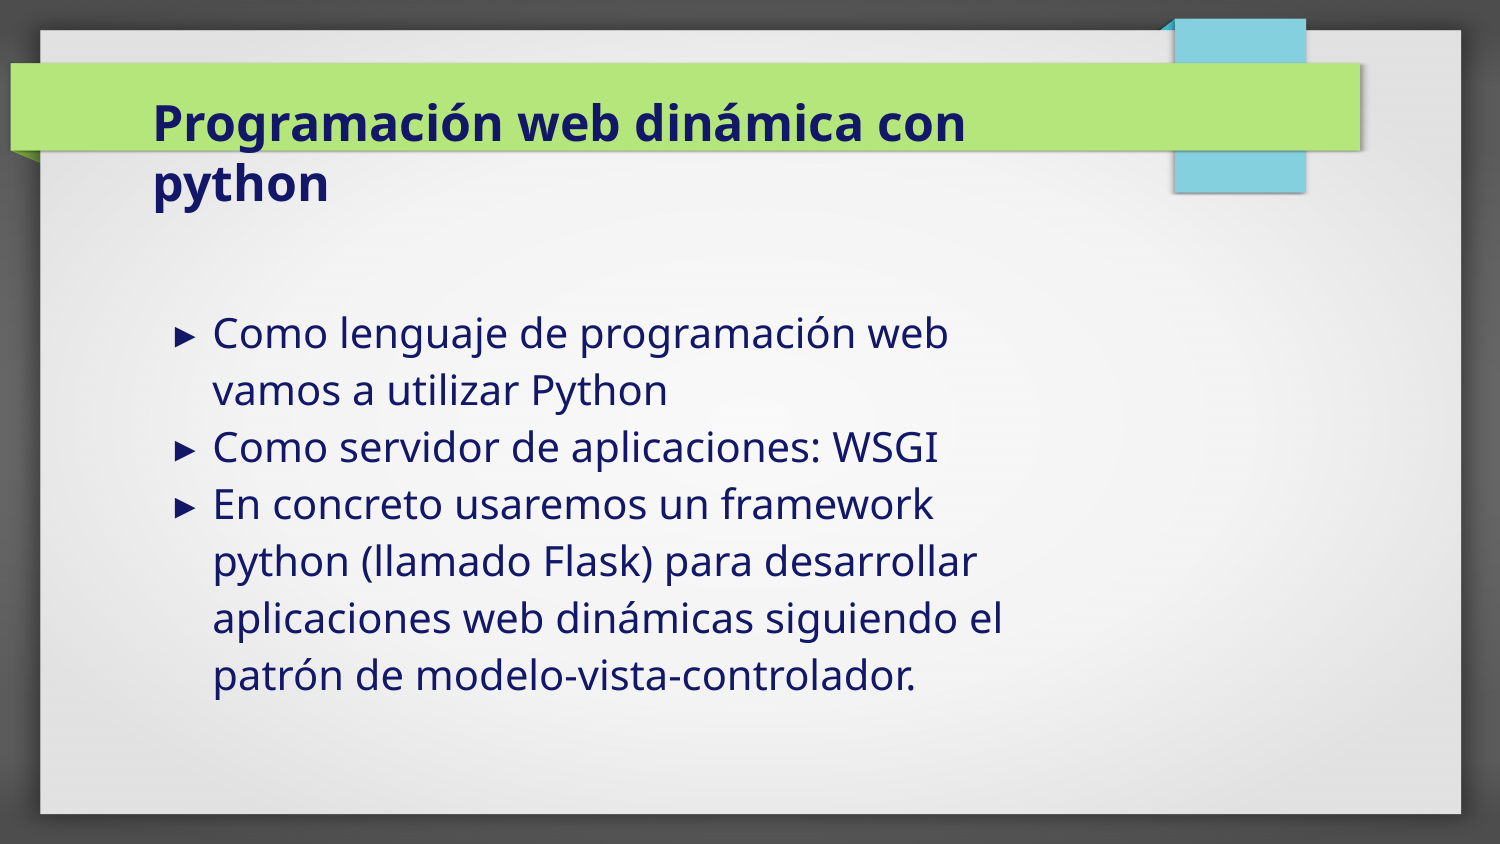

# Programación web dinámica con python
Como lenguaje de programación web vamos a utilizar Python
Como servidor de aplicaciones: WSGI
En concreto usaremos un framework python (llamado Flask) para desarrollar aplicaciones web dinámicas siguiendo el patrón de modelo-vista-controlador.